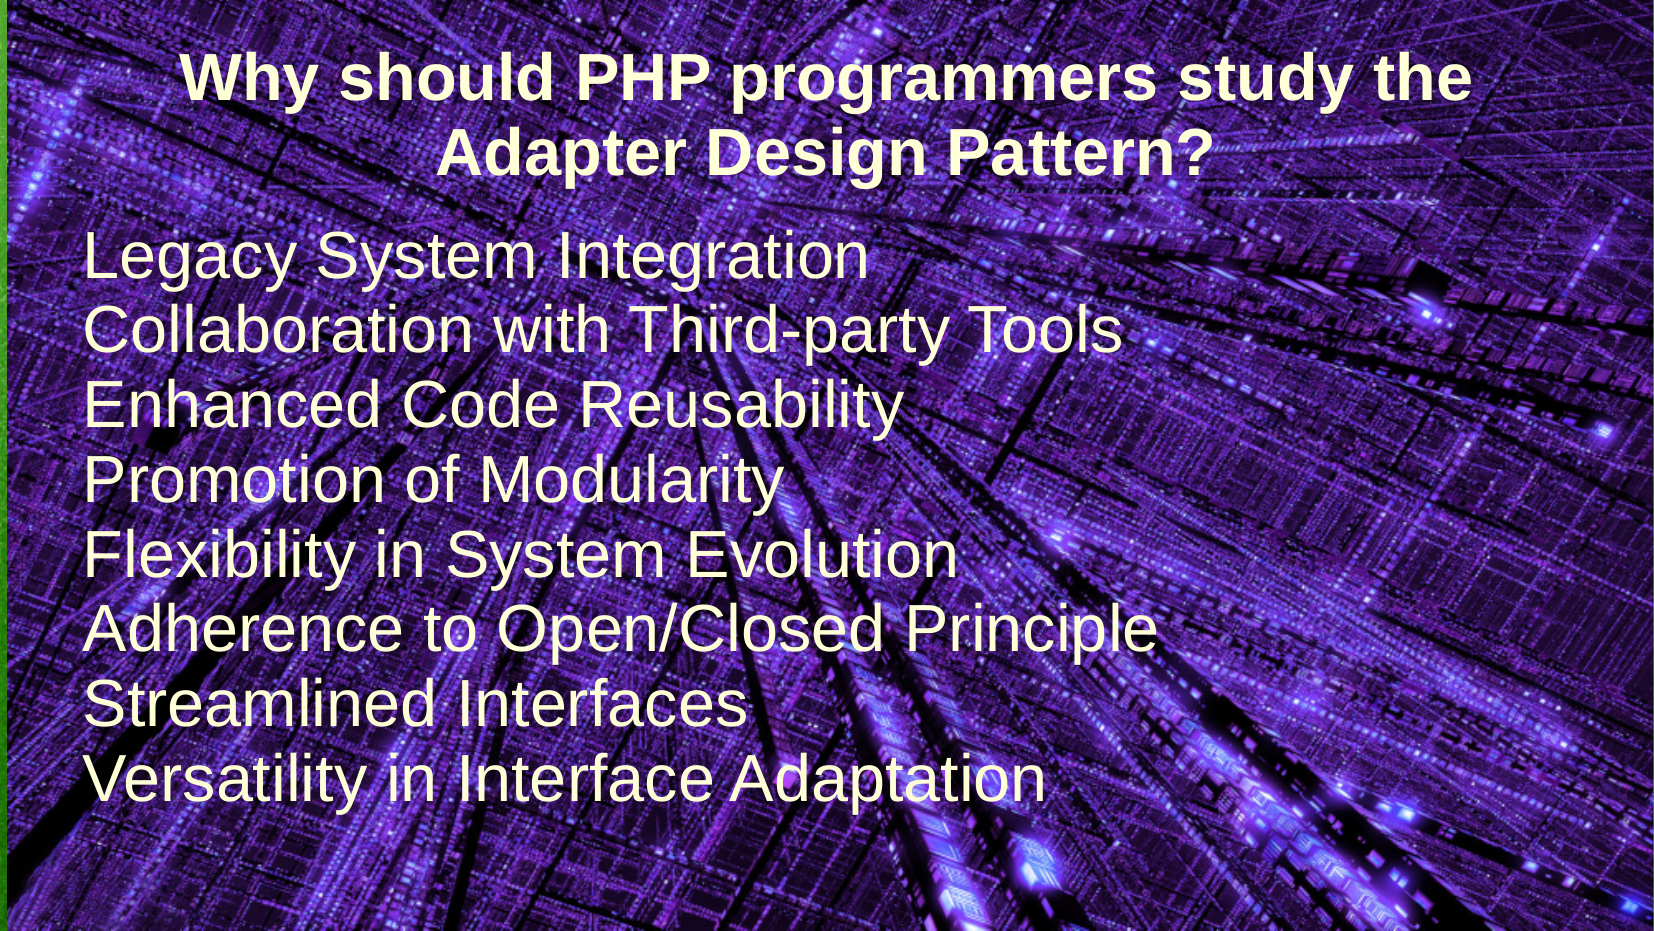

# Why should PHP programmers study the Adapter Design Pattern?
Legacy System Integration
Collaboration with Third-party Tools
Enhanced Code Reusability
Promotion of Modularity
Flexibility in System Evolution
Adherence to Open/Closed Principle
Streamlined Interfaces
Versatility in Interface Adaptation